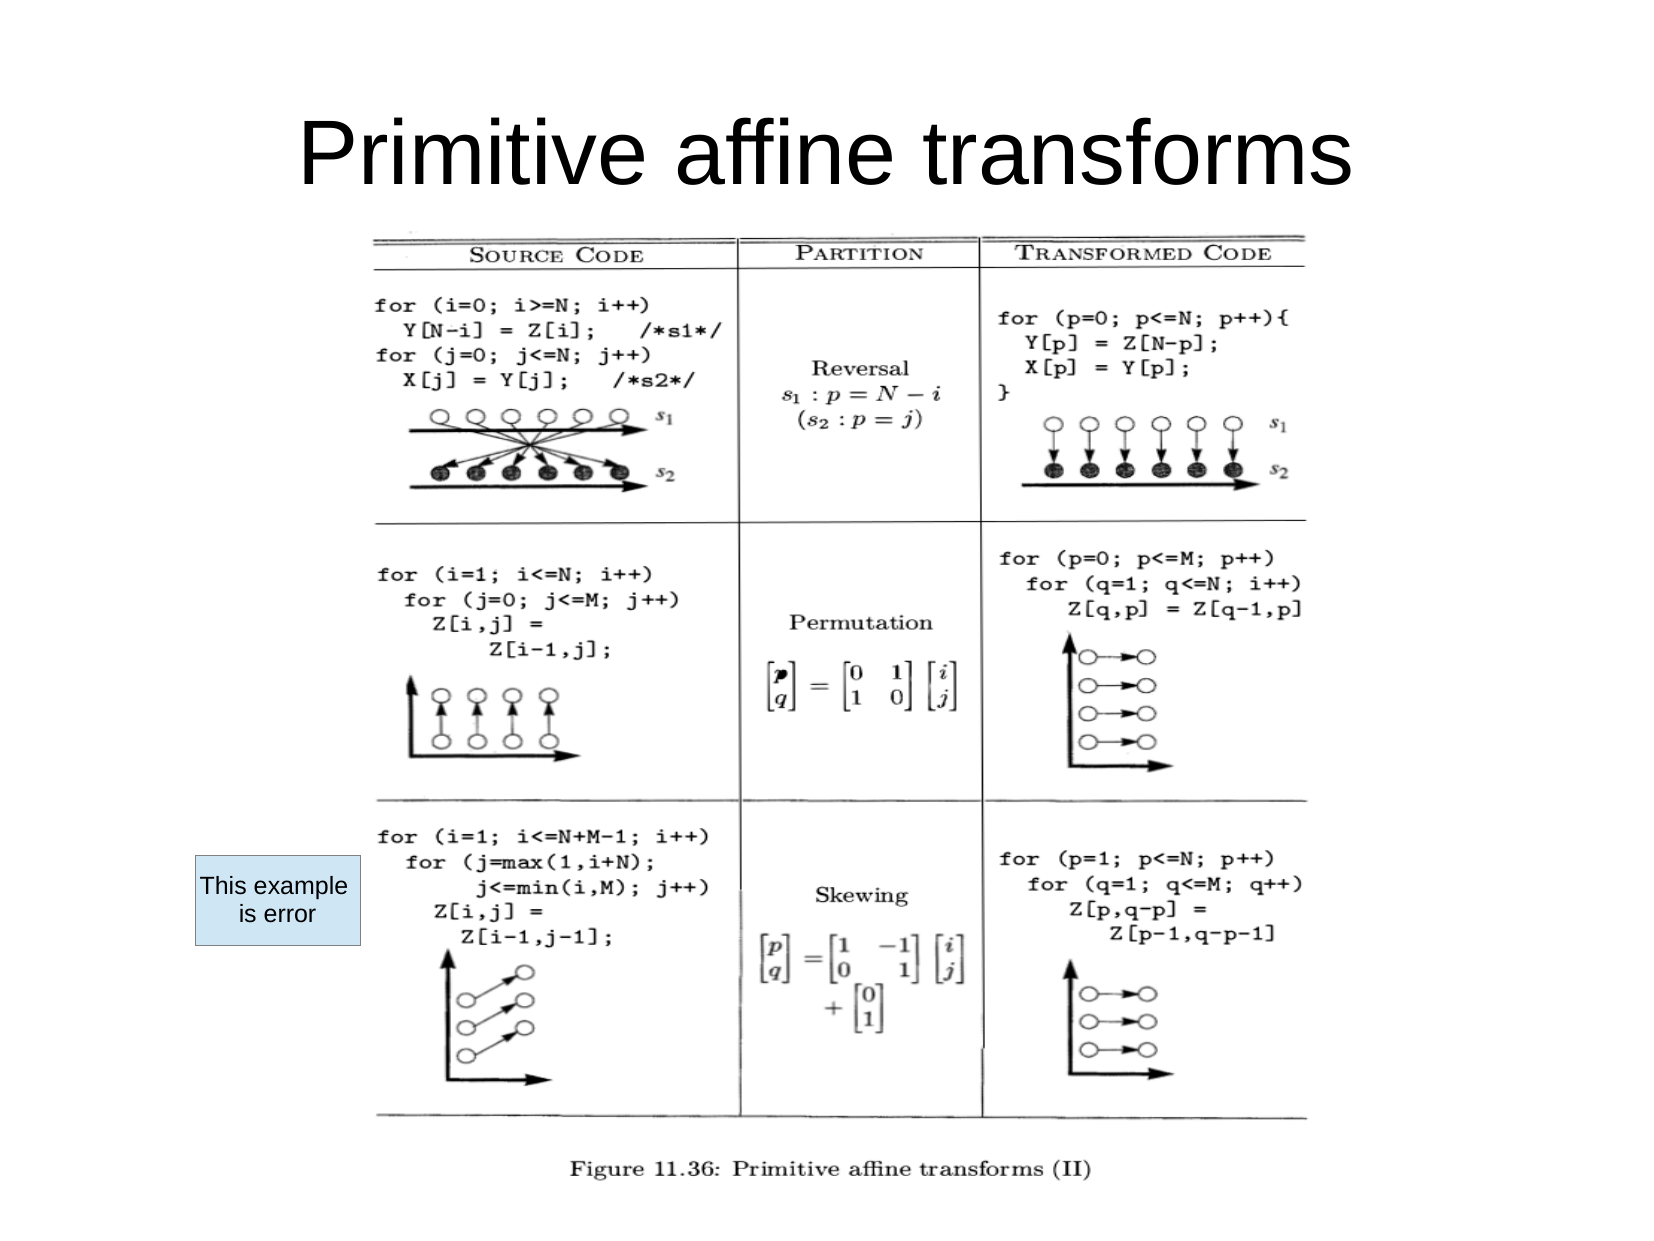

# Primitive affine transforms
This example
is error